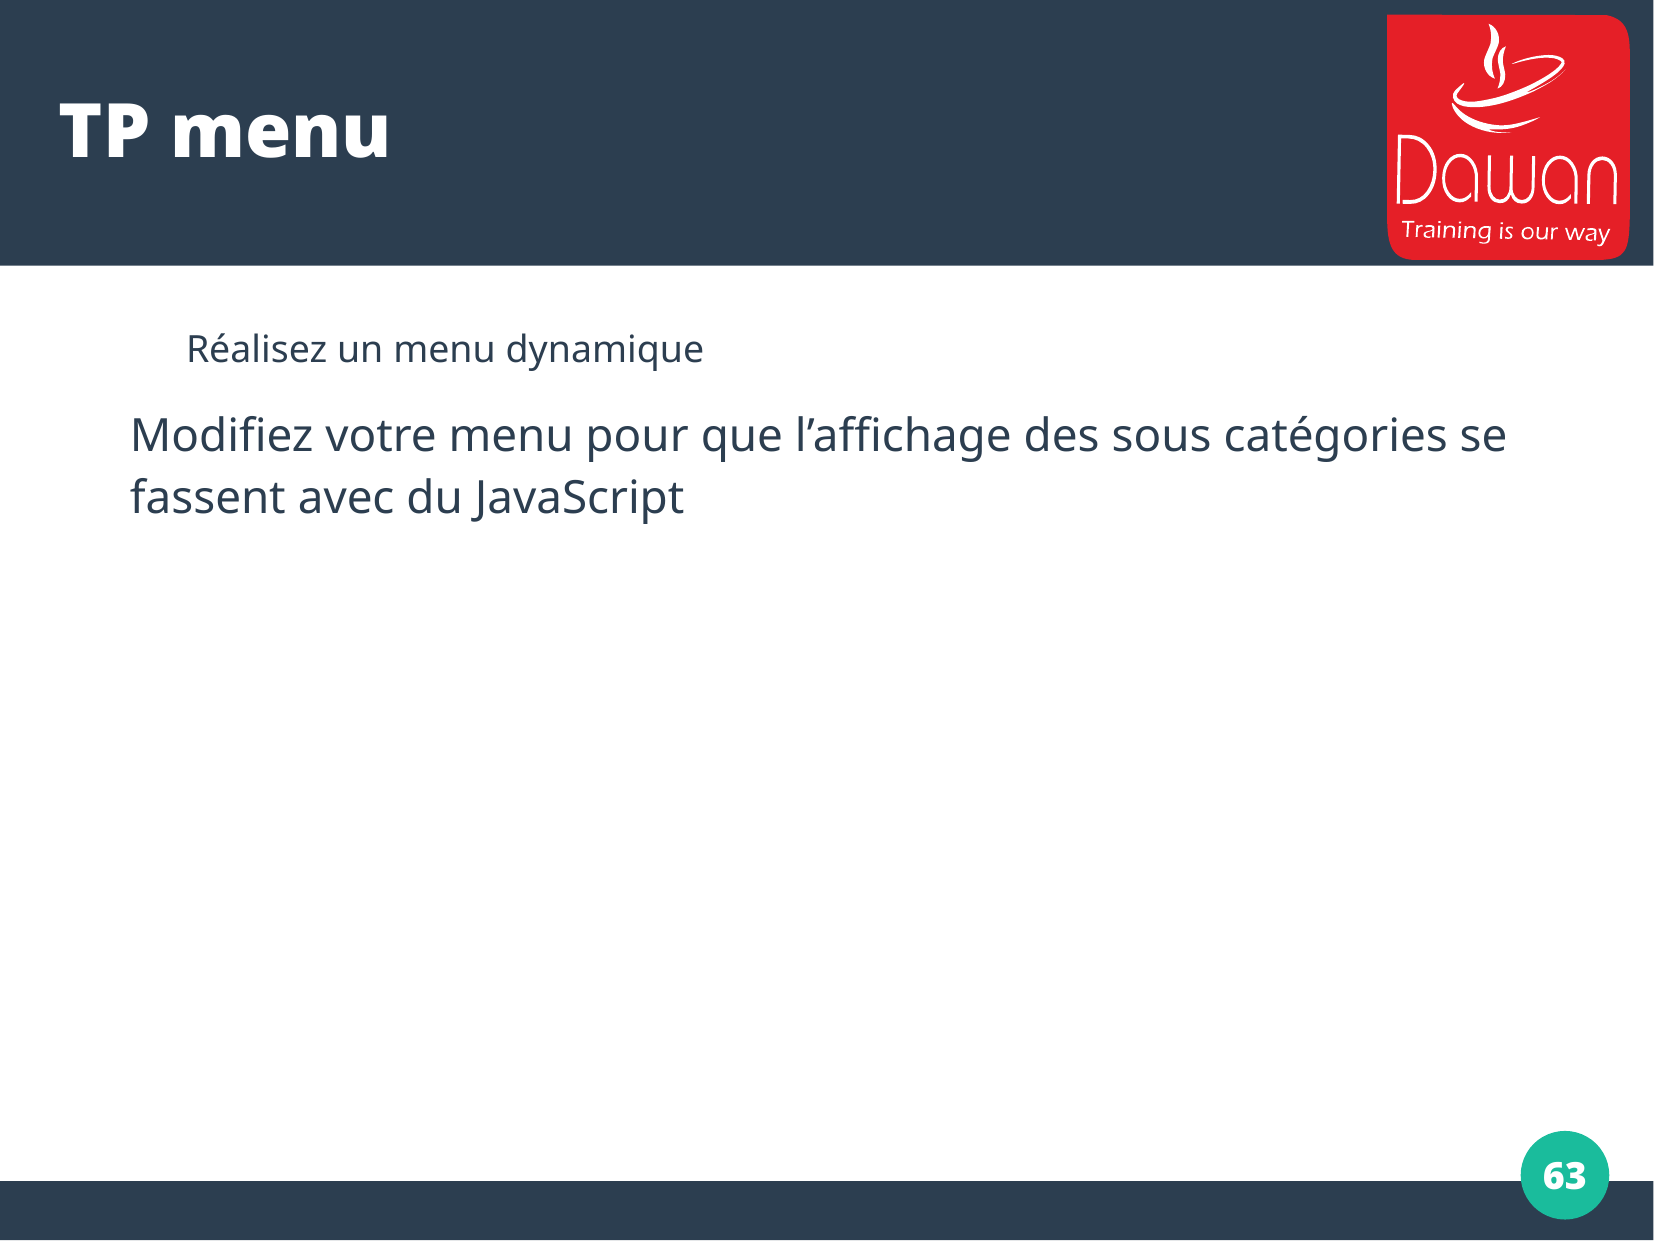

# TP menu
Réalisez un menu dynamique
Modifiez votre menu pour que l’affichage des sous catégories se fassent avec du JavaScript
63